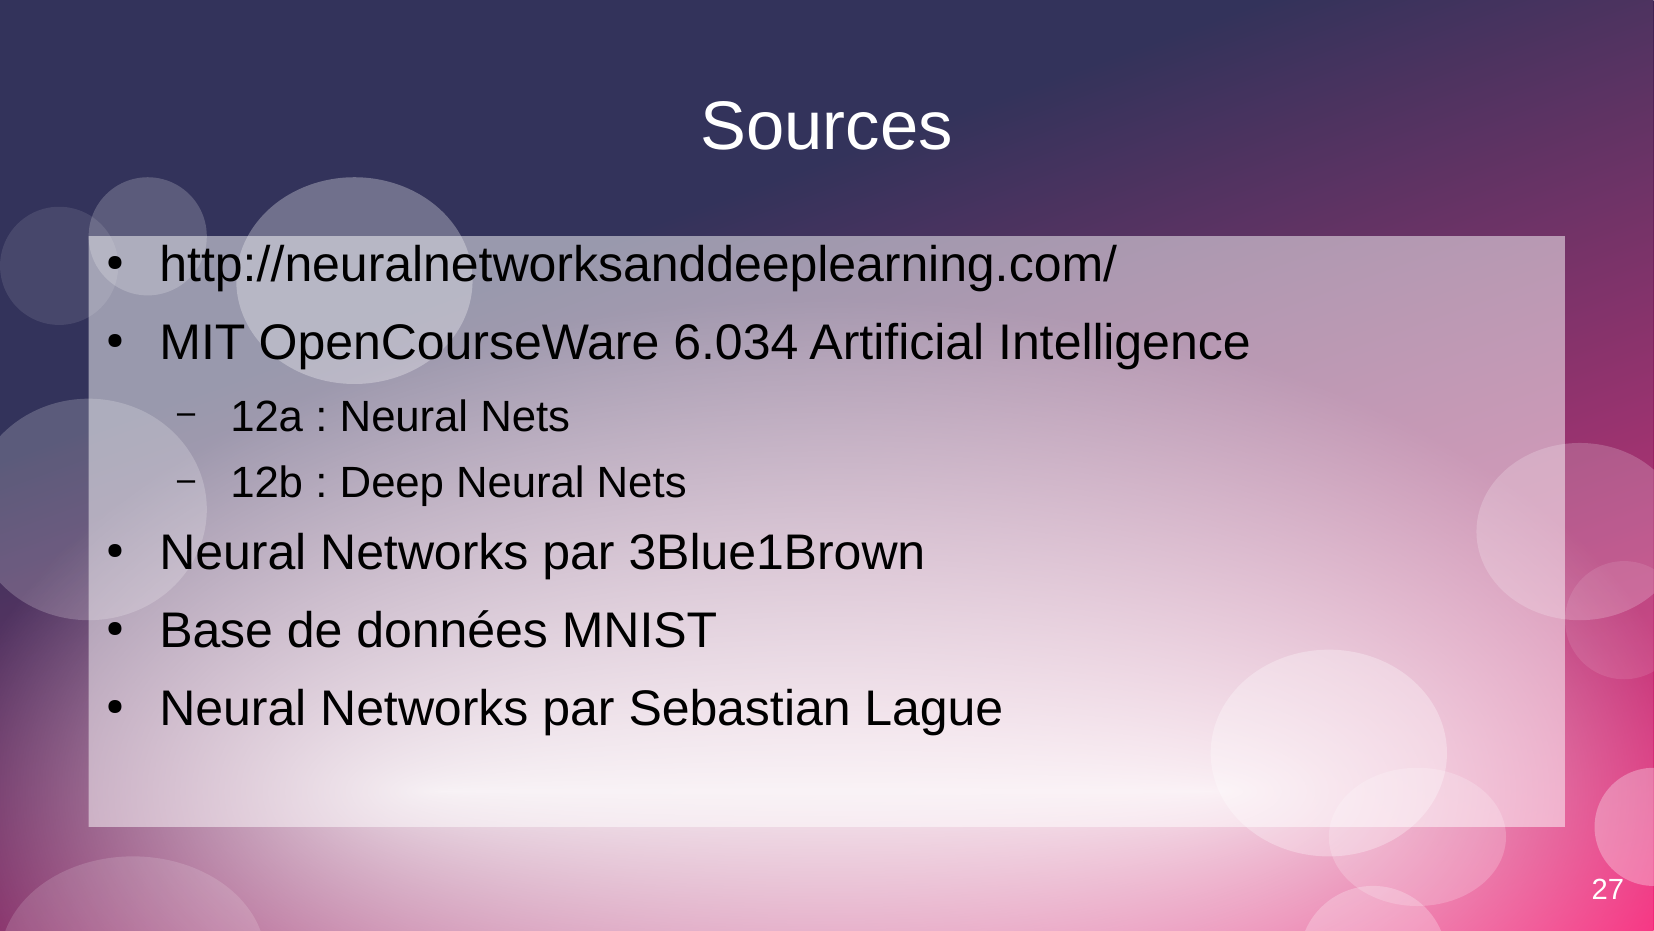

# Sources
http://neuralnetworksanddeeplearning.com/
MIT OpenCourseWare 6.034 Artificial Intelligence
12a : Neural Nets
12b : Deep Neural Nets
Neural Networks par 3Blue1Brown
Base de données MNIST
Neural Networks par Sebastian Lague